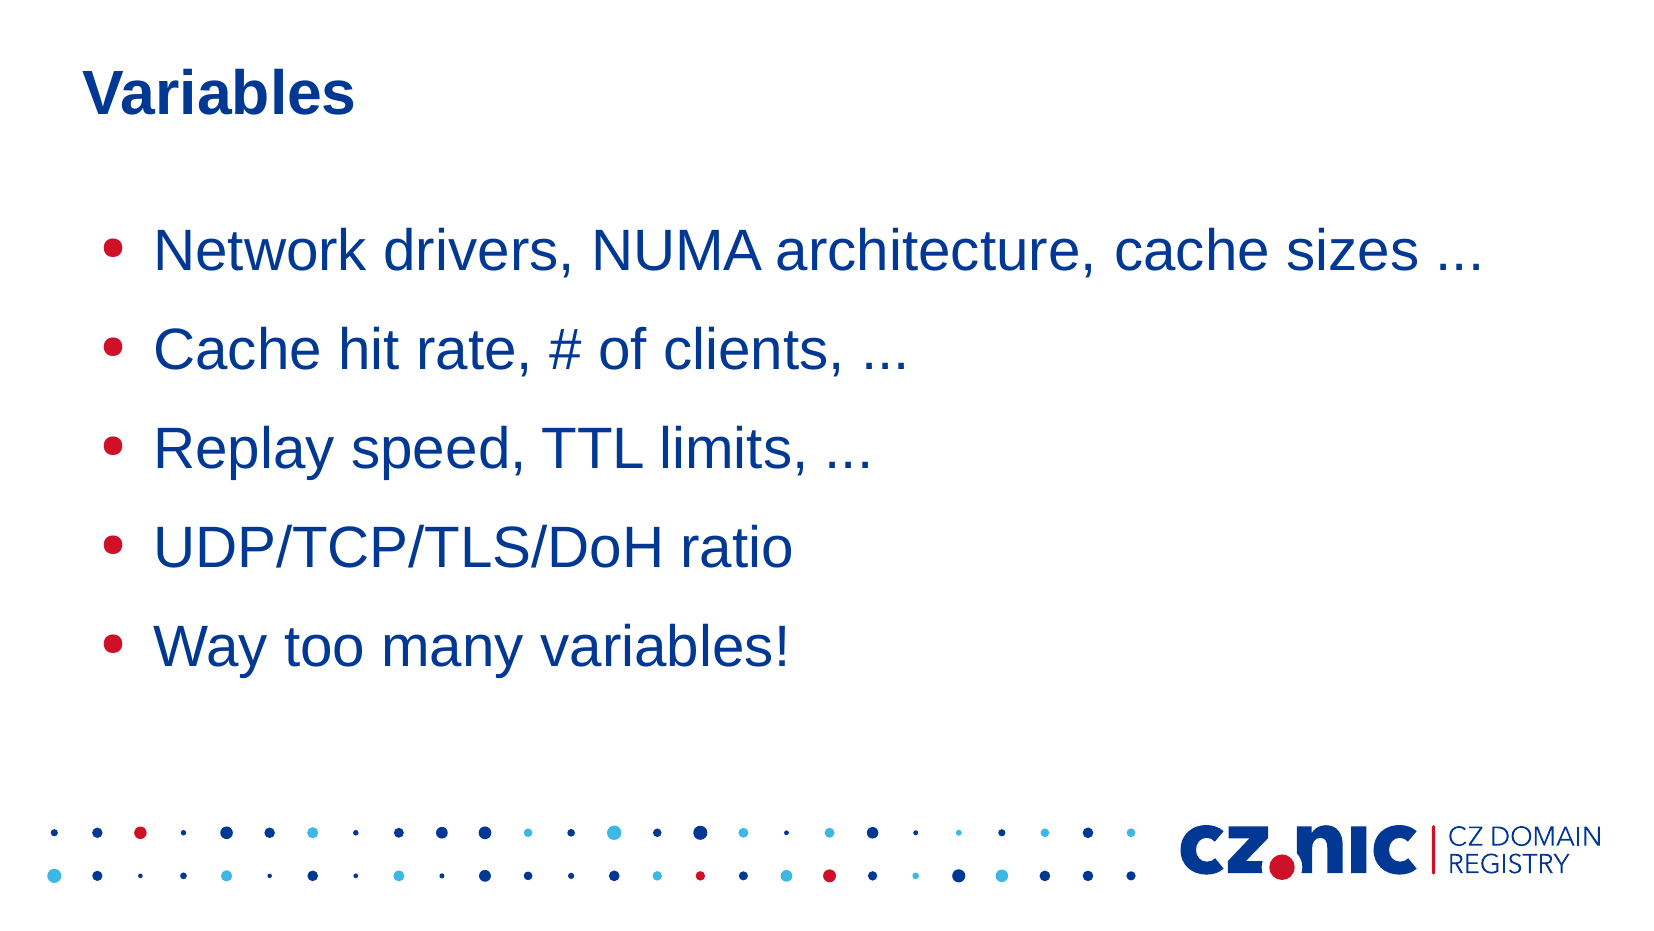

# Variables
Network drivers, NUMA architecture, cache sizes ...
Cache hit rate, # of clients, ...
Replay speed, TTL limits, ...
UDP/TCP/TLS/DoH ratio
Way too many variables!